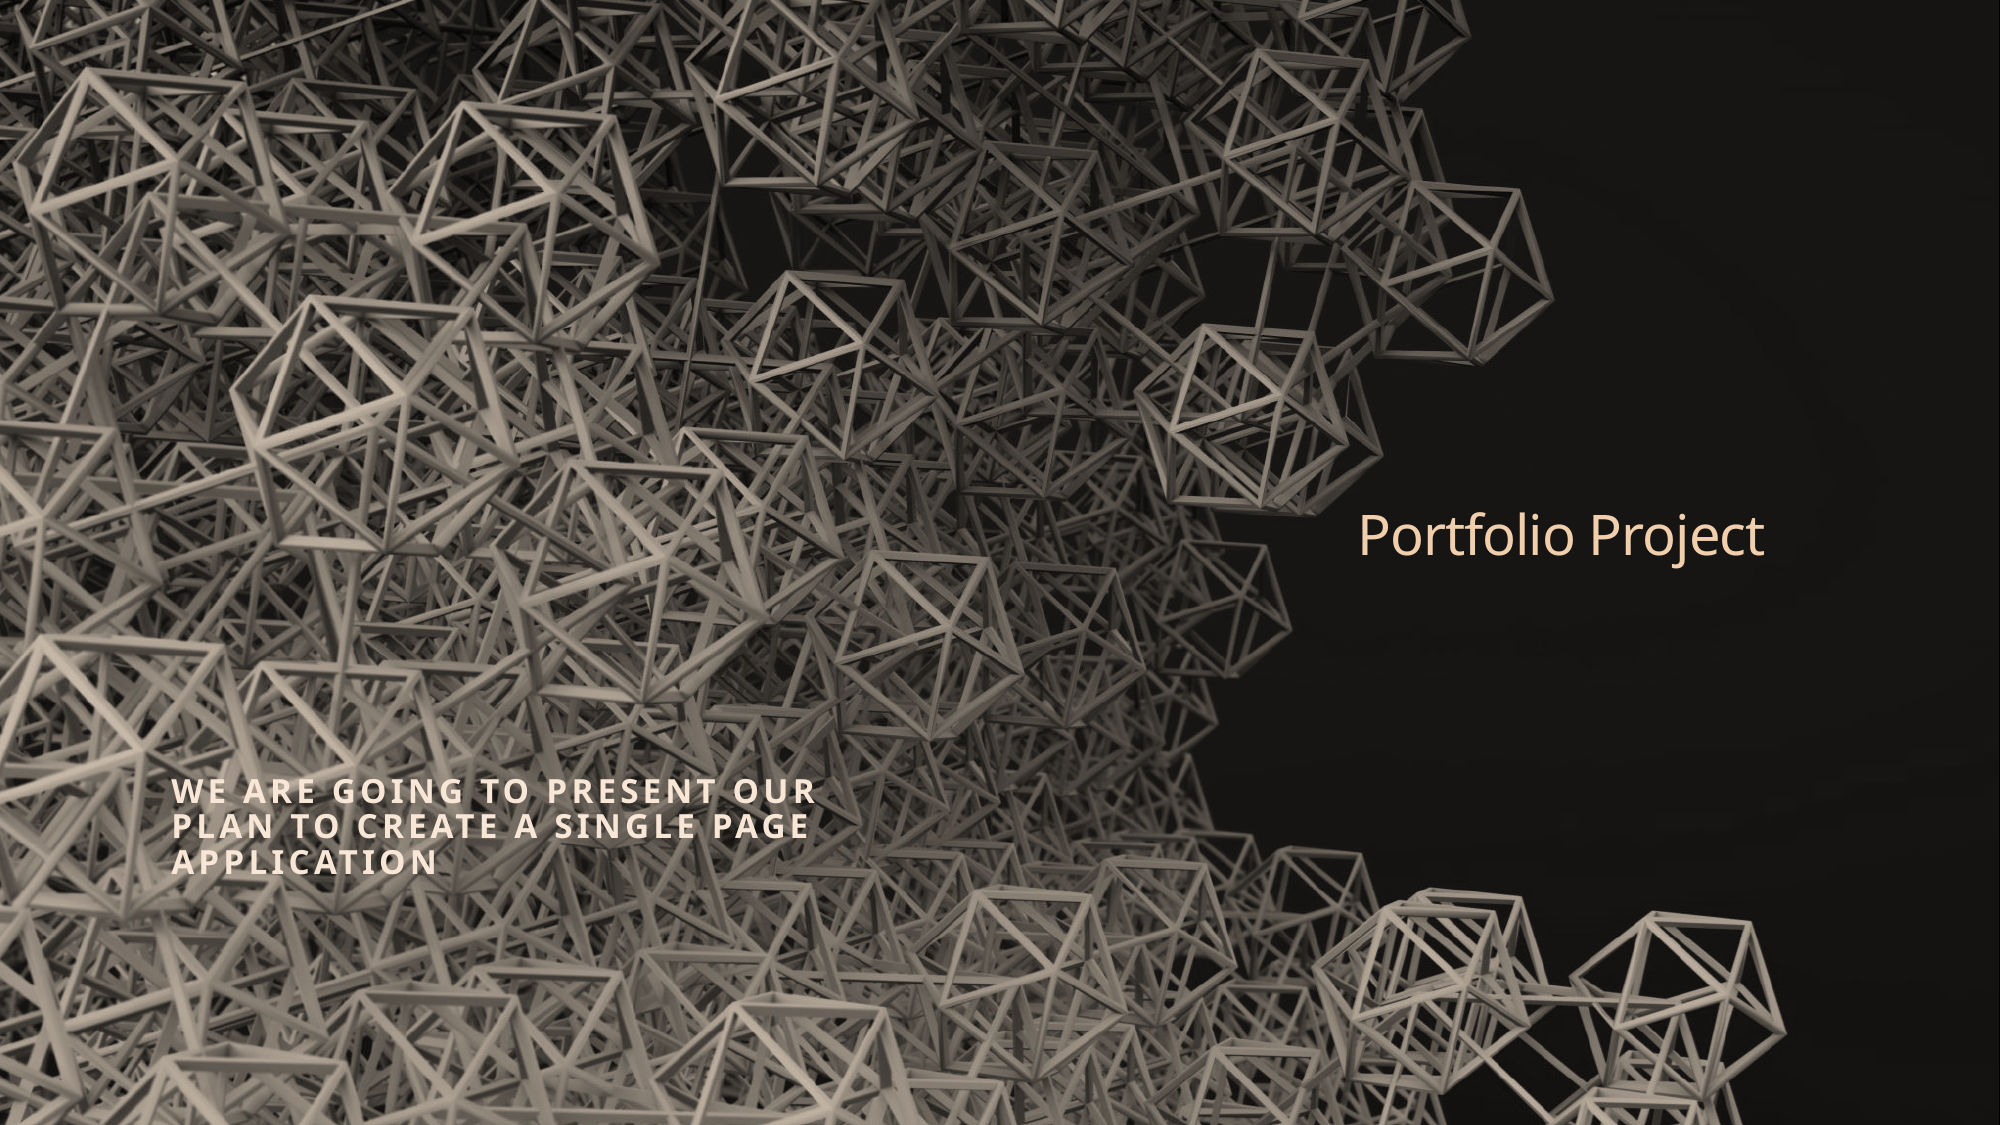

# Portfolio Project
we are going to present our plan to create a single page application